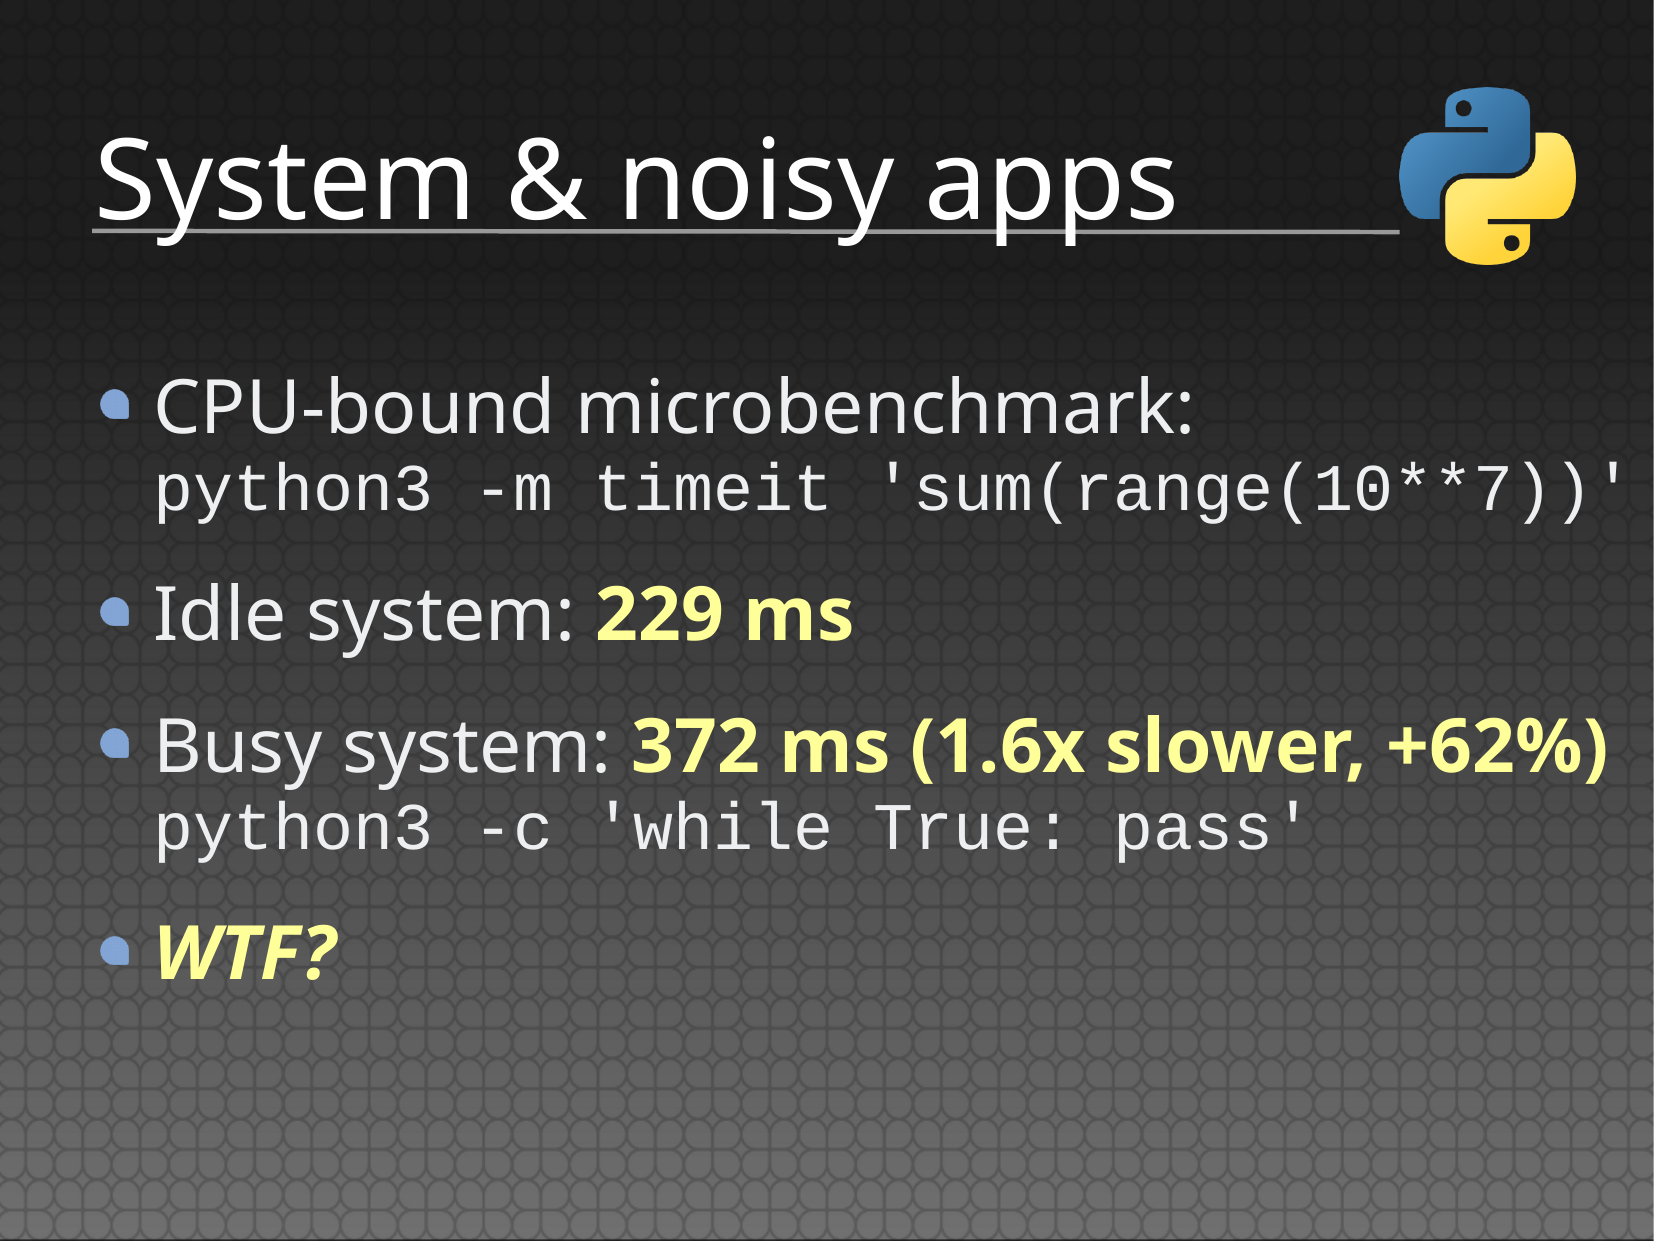

System & noisy apps
# CPU-bound microbenchmark: python3 -m timeit 'sum(range(10**7))'
Idle system: 229 ms
Busy system: 372 ms (1.6x slower, +62%)
python3 -c 'while True: pass'
WTF?